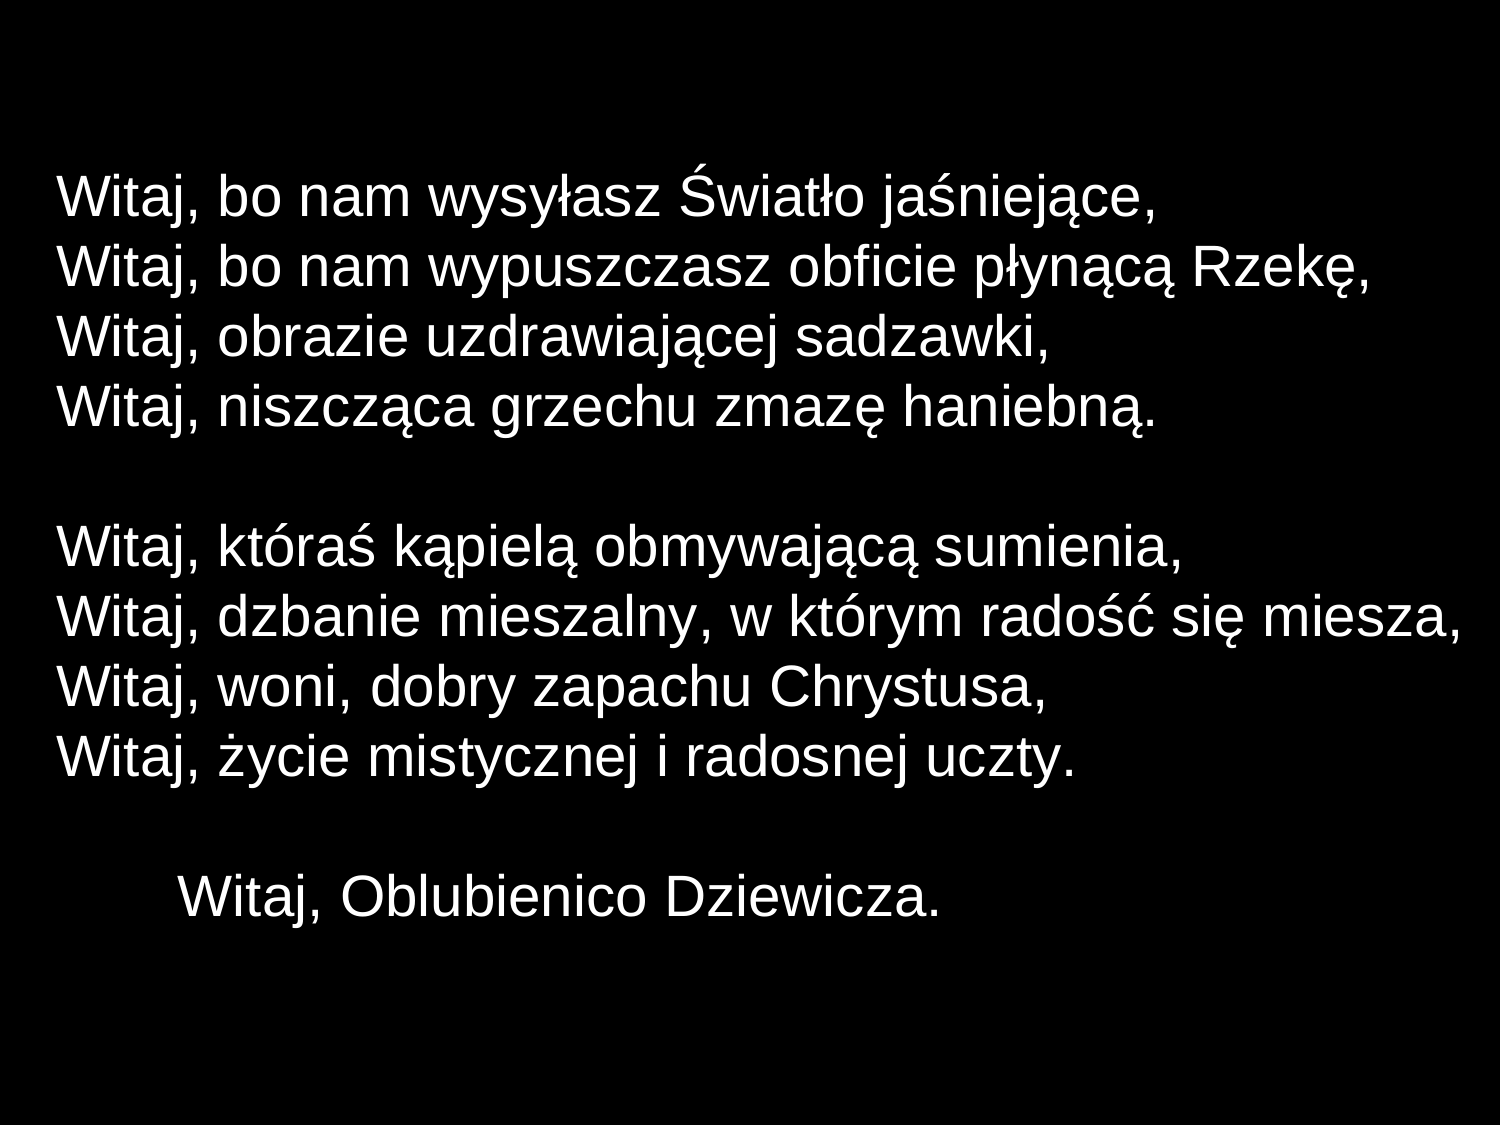

Witaj, bo nam wysyłasz Światło jaśniejące,
Witaj, bo nam wypuszczasz obficie płynącą Rzekę,
Witaj, obrazie uzdrawiającej sadzawki,
Witaj, niszcząca grzechu zmazę haniebną.
Witaj, któraś kąpielą obmywającą sumienia,
Witaj, dzbanie mieszalny, w którym radość się miesza,
Witaj, woni, dobry zapachu Chrystusa,
Witaj, życie mistycznej i radosnej uczty.
Witaj, Oblubienico Dziewicza.